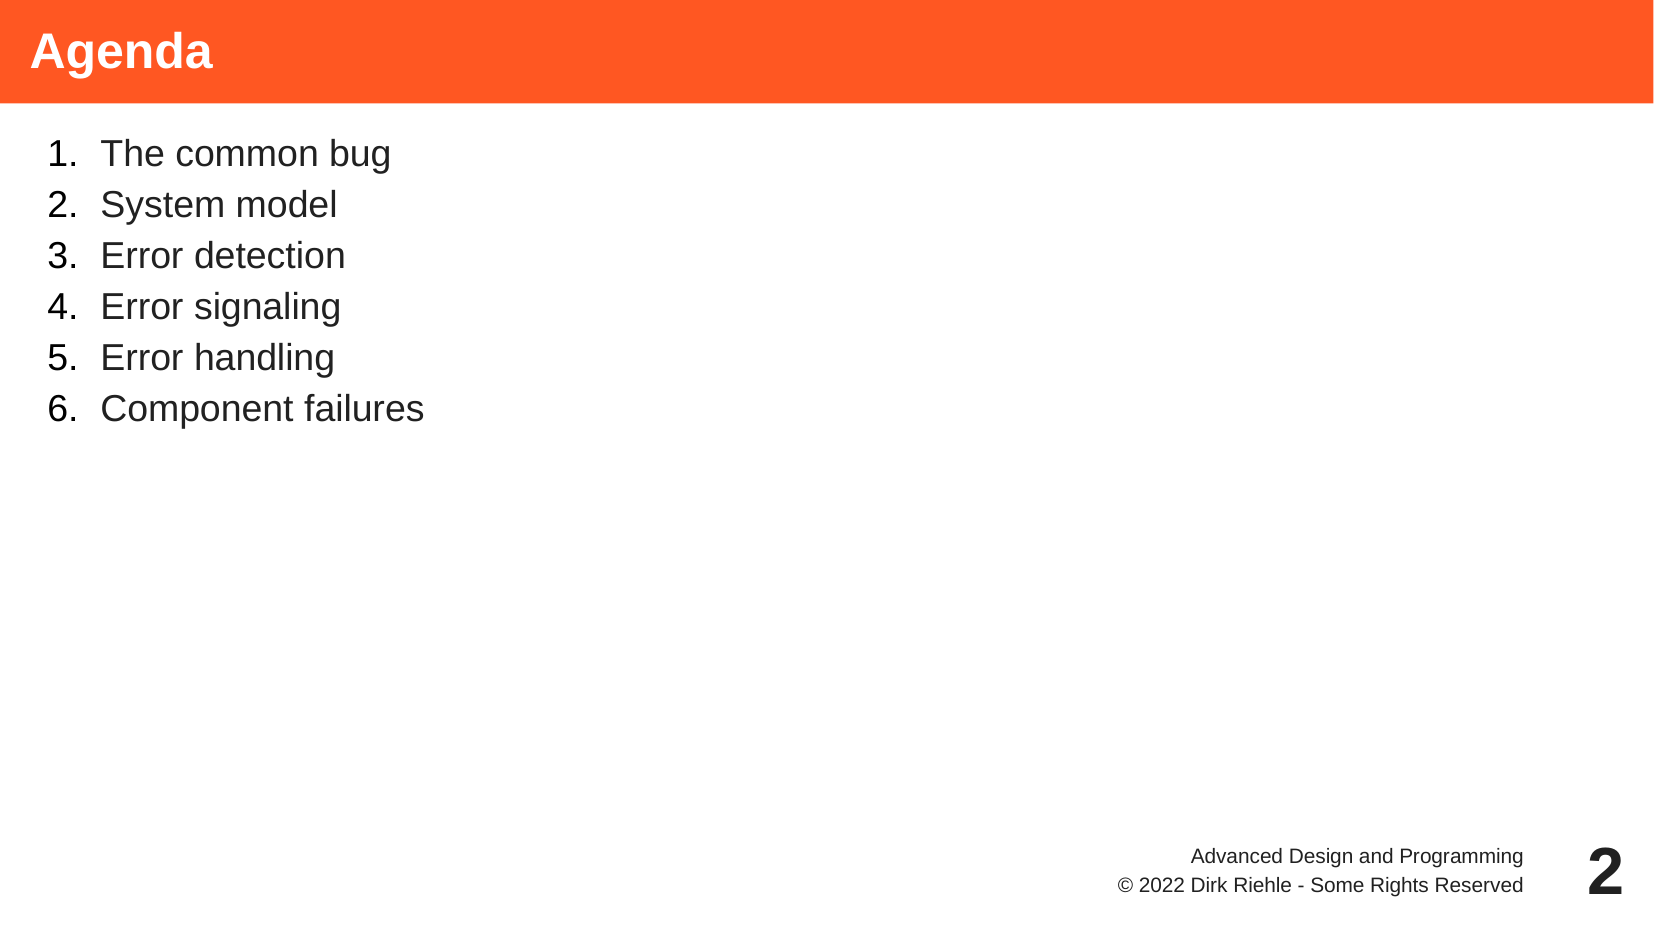

# Agenda
The common bug
System model
Error detection
Error signaling
Error handling
Component failures
Advanced Design and Programming
2
© 2022 Dirk Riehle - Some Rights Reserved